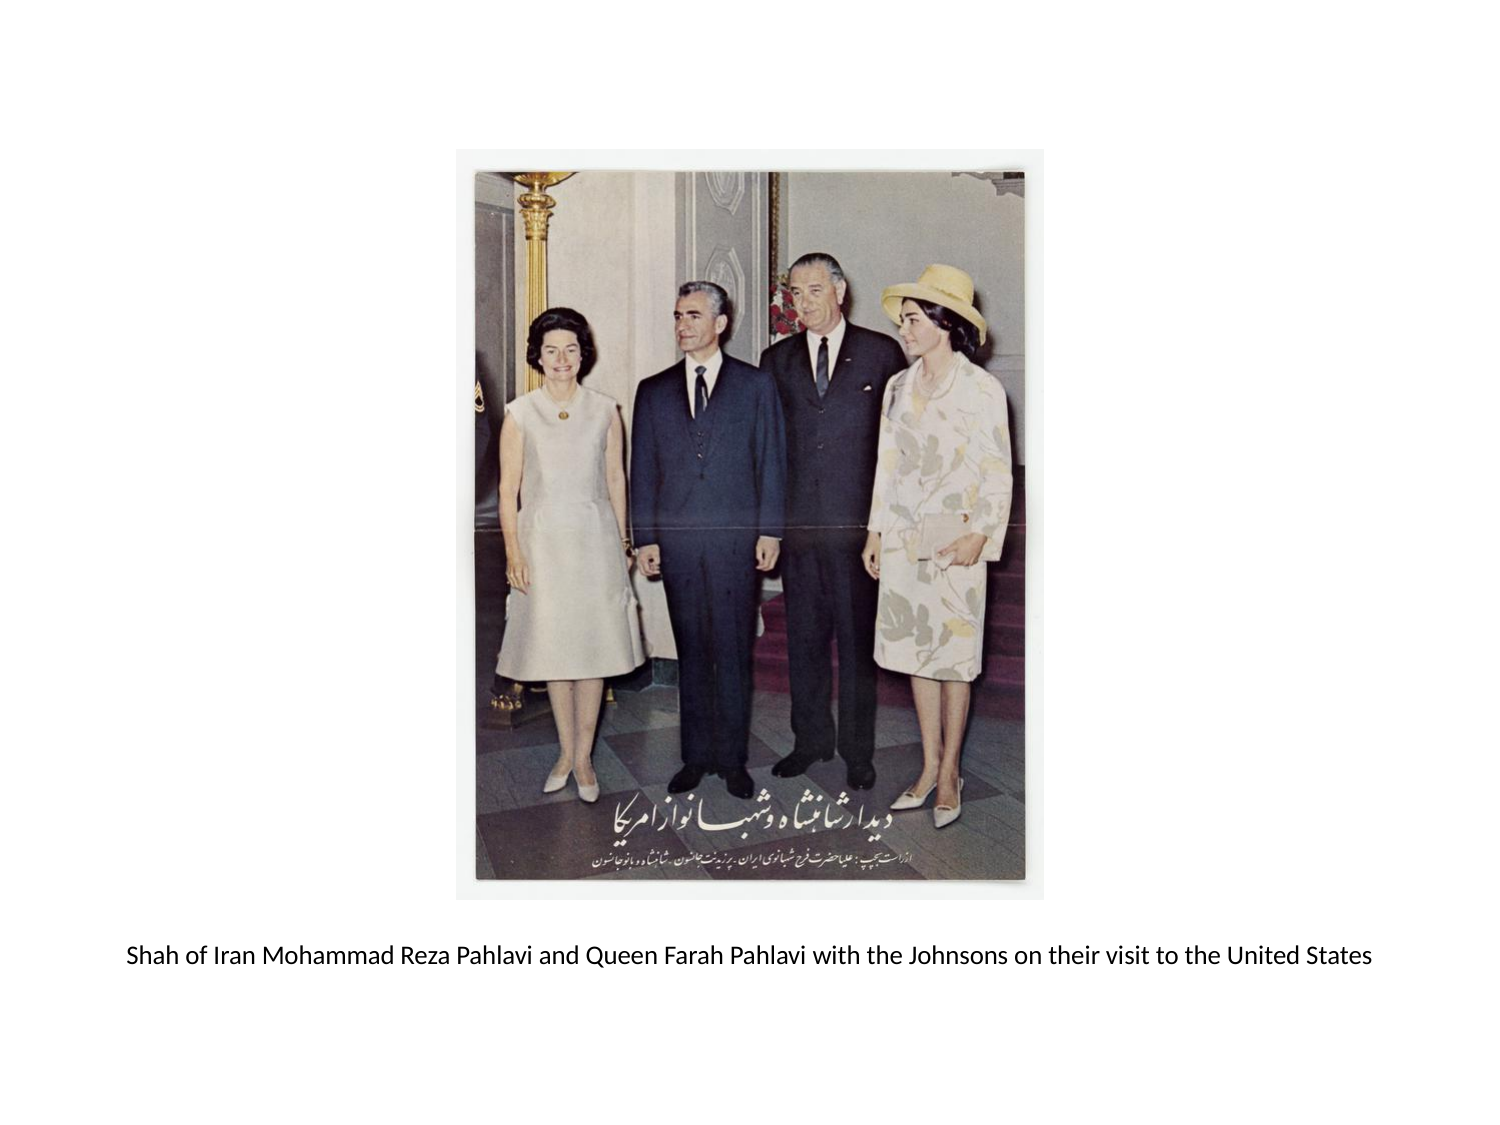

Shah of Iran Mohammad Reza Pahlavi and Queen Farah Pahlavi with the Johnsons on their visit to the United States